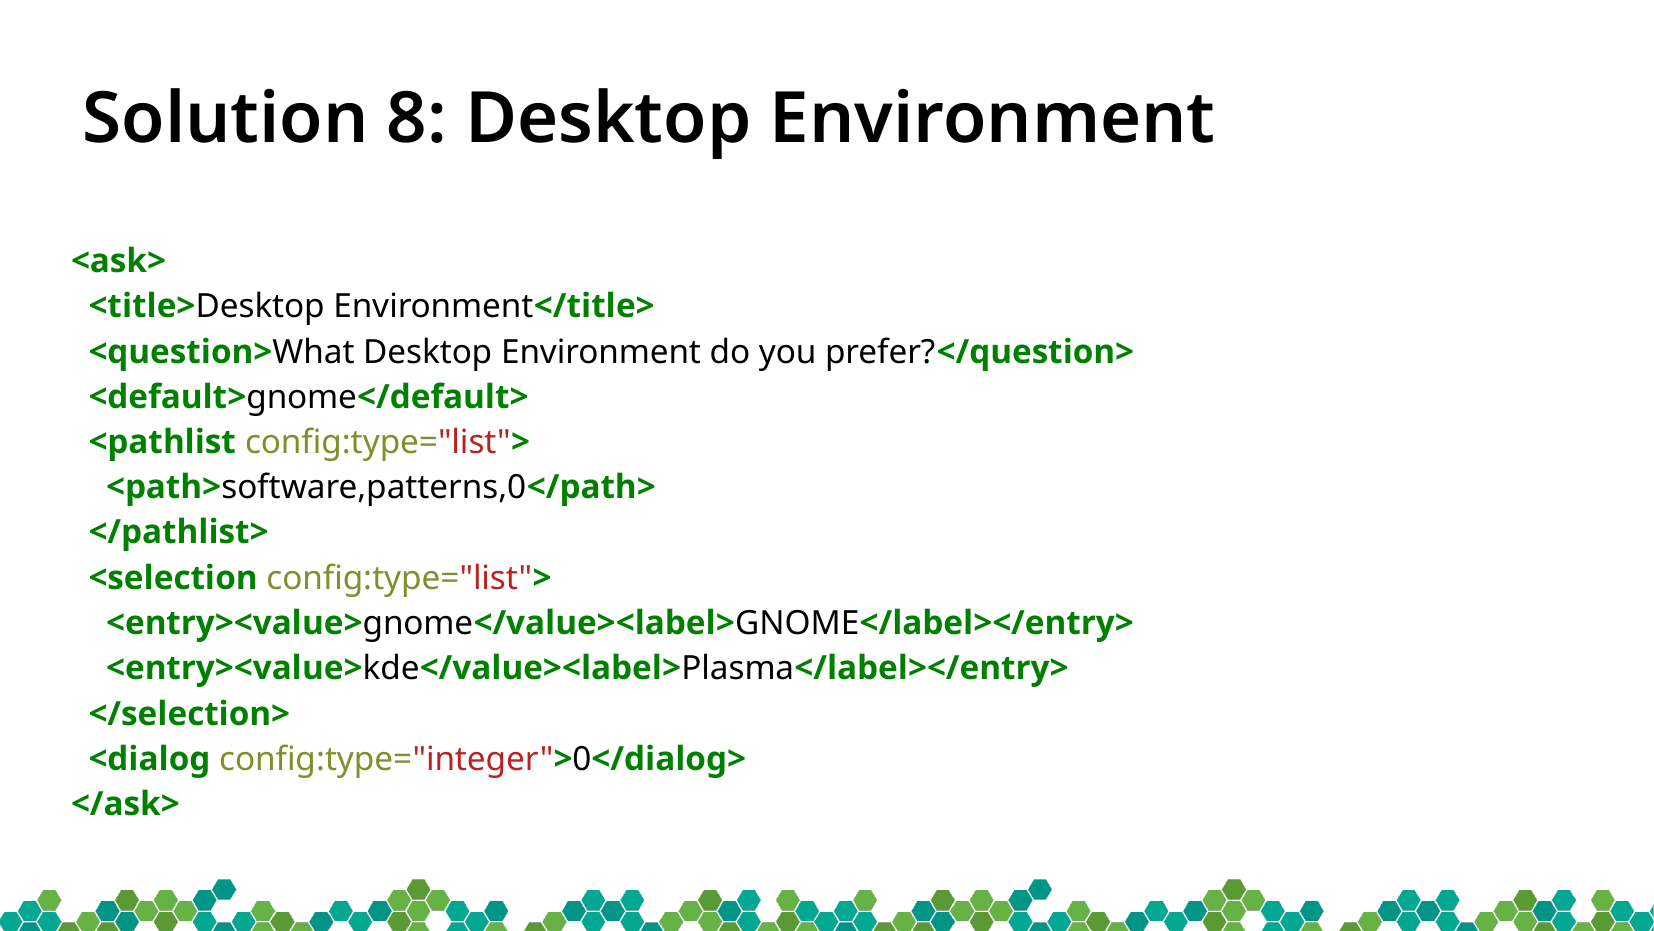

# Solution 8: Desktop Environment
<ask>
 <title>Desktop Environment</title>
 <question>What Desktop Environment do you prefer?</question>
 <default>gnome</default>
 <pathlist config:type="list">
 <path>software,patterns,0</path>
 </pathlist>
 <selection config:type="list">
 <entry><value>gnome</value><label>GNOME</label></entry>
 <entry><value>kde</value><label>Plasma</label></entry>
 </selection>
 <dialog config:type="integer">0</dialog>
</ask>